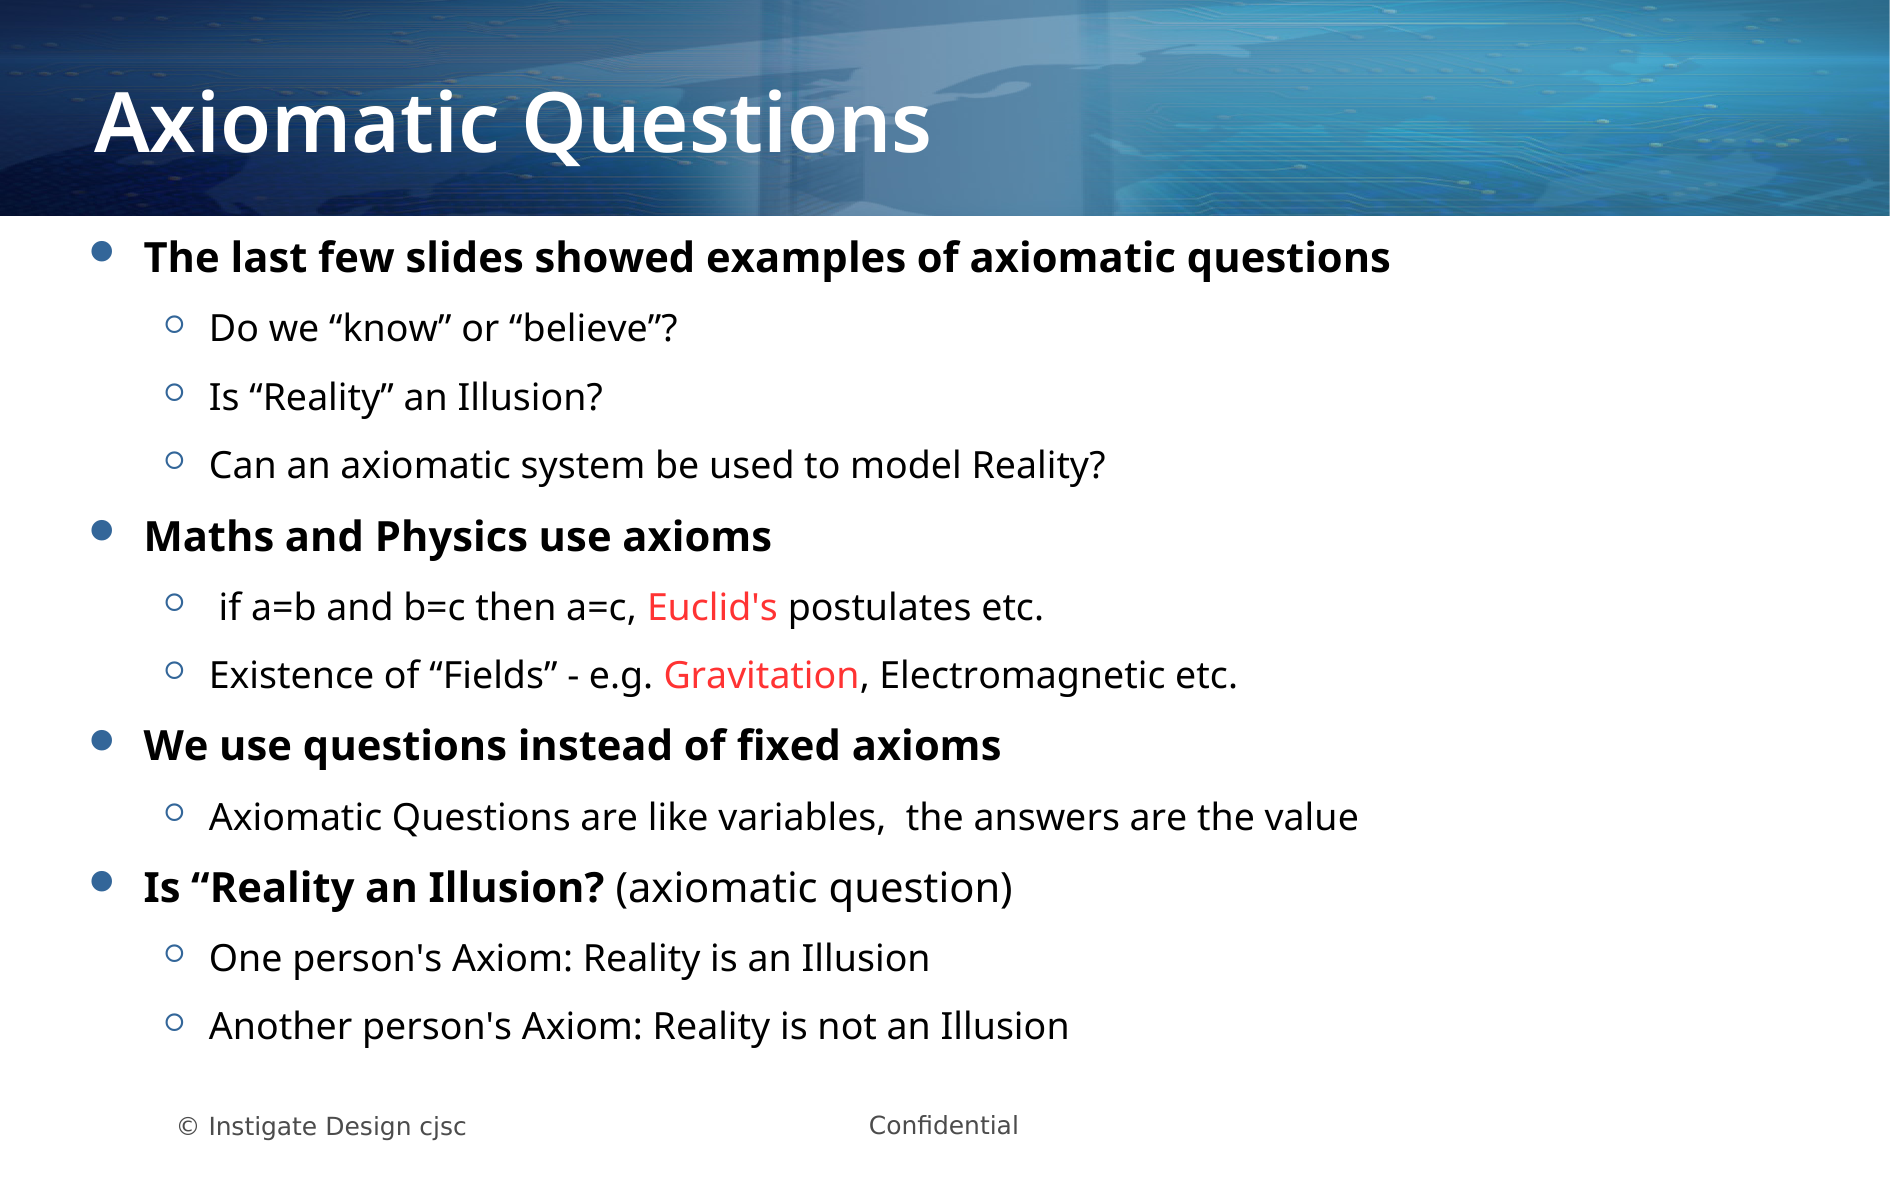

# Axiomatic Questions
The last few slides showed examples of axiomatic questions
Do we “know” or “believe”?
Is “Reality” an Illusion?
Can an axiomatic system be used to model Reality?
Maths and Physics use axioms
 if a=b and b=c then a=c, Euclid's postulates etc.
Existence of “Fields” - e.g. Gravitation, Electromagnetic etc.
We use questions instead of fixed axioms
Axiomatic Questions are like variables, the answers are the value
Is “Reality an Illusion? (axiomatic question)
One person's Axiom: Reality is an Illusion
Another person's Axiom: Reality is not an Illusion